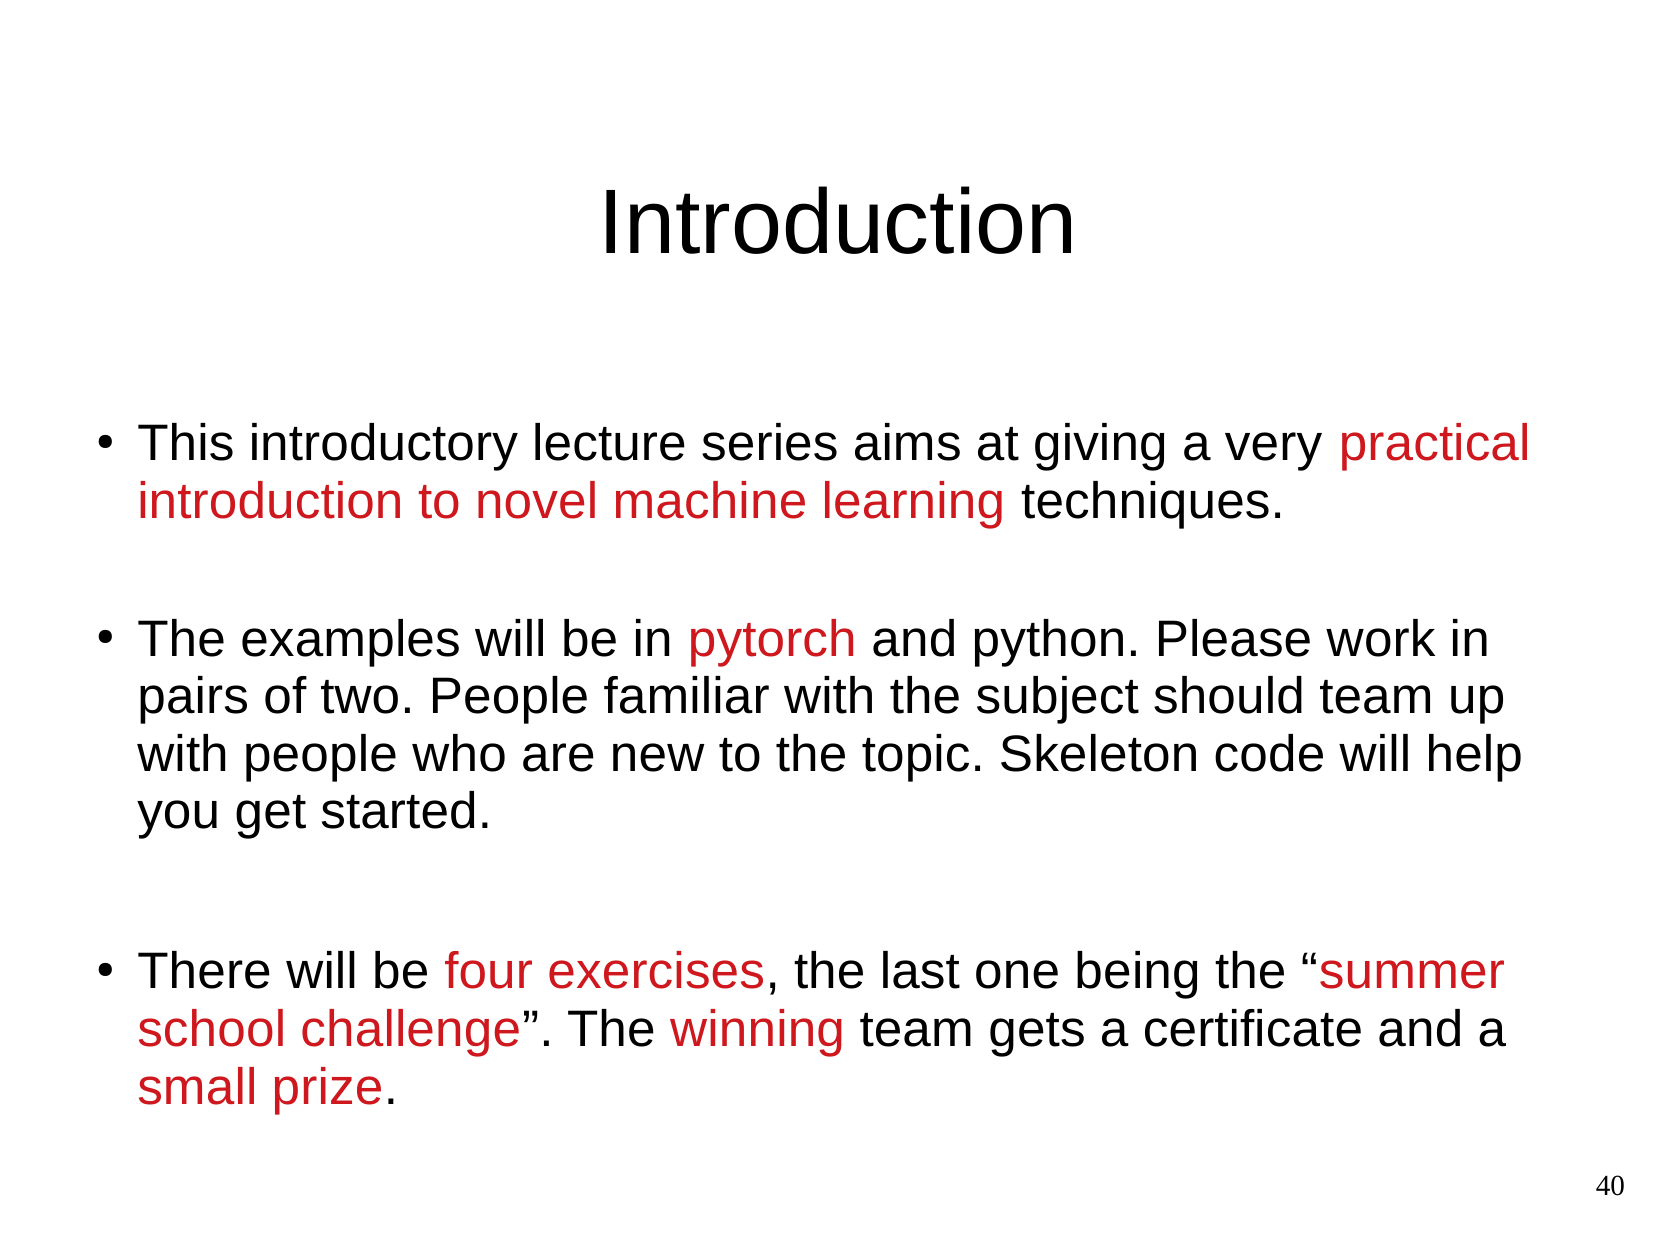

# Introduction
This introductory lecture series aims at giving a very practical introduction to novel machine learning techniques.
The examples will be in pytorch and python. Please work in pairs of two. People familiar with the subject should team up with people who are new to the topic. Skeleton code will help you get started.
There will be four exercises, the last one being the “summer school challenge”. The winning team gets a certificate and a small prize.
40